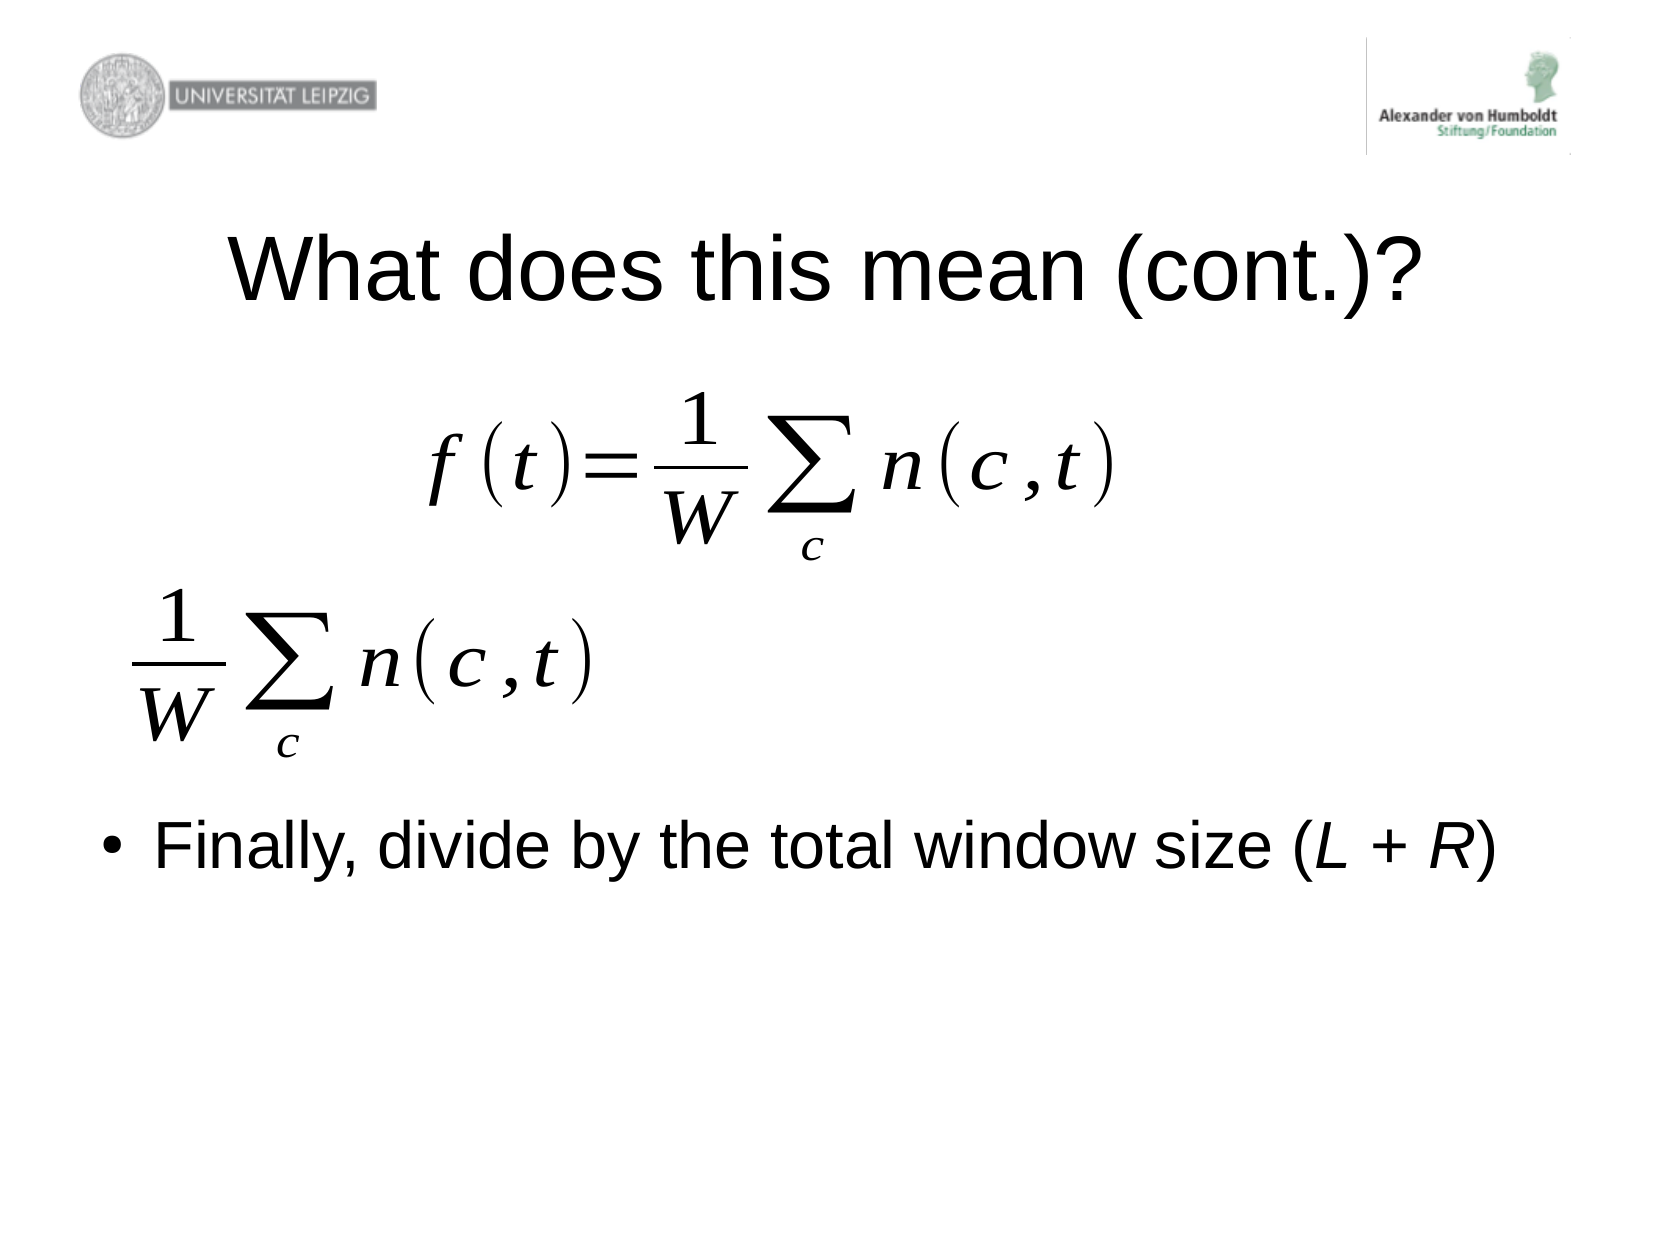

# What does this mean (cont.)?
Finally, divide by the total window size (L + R)